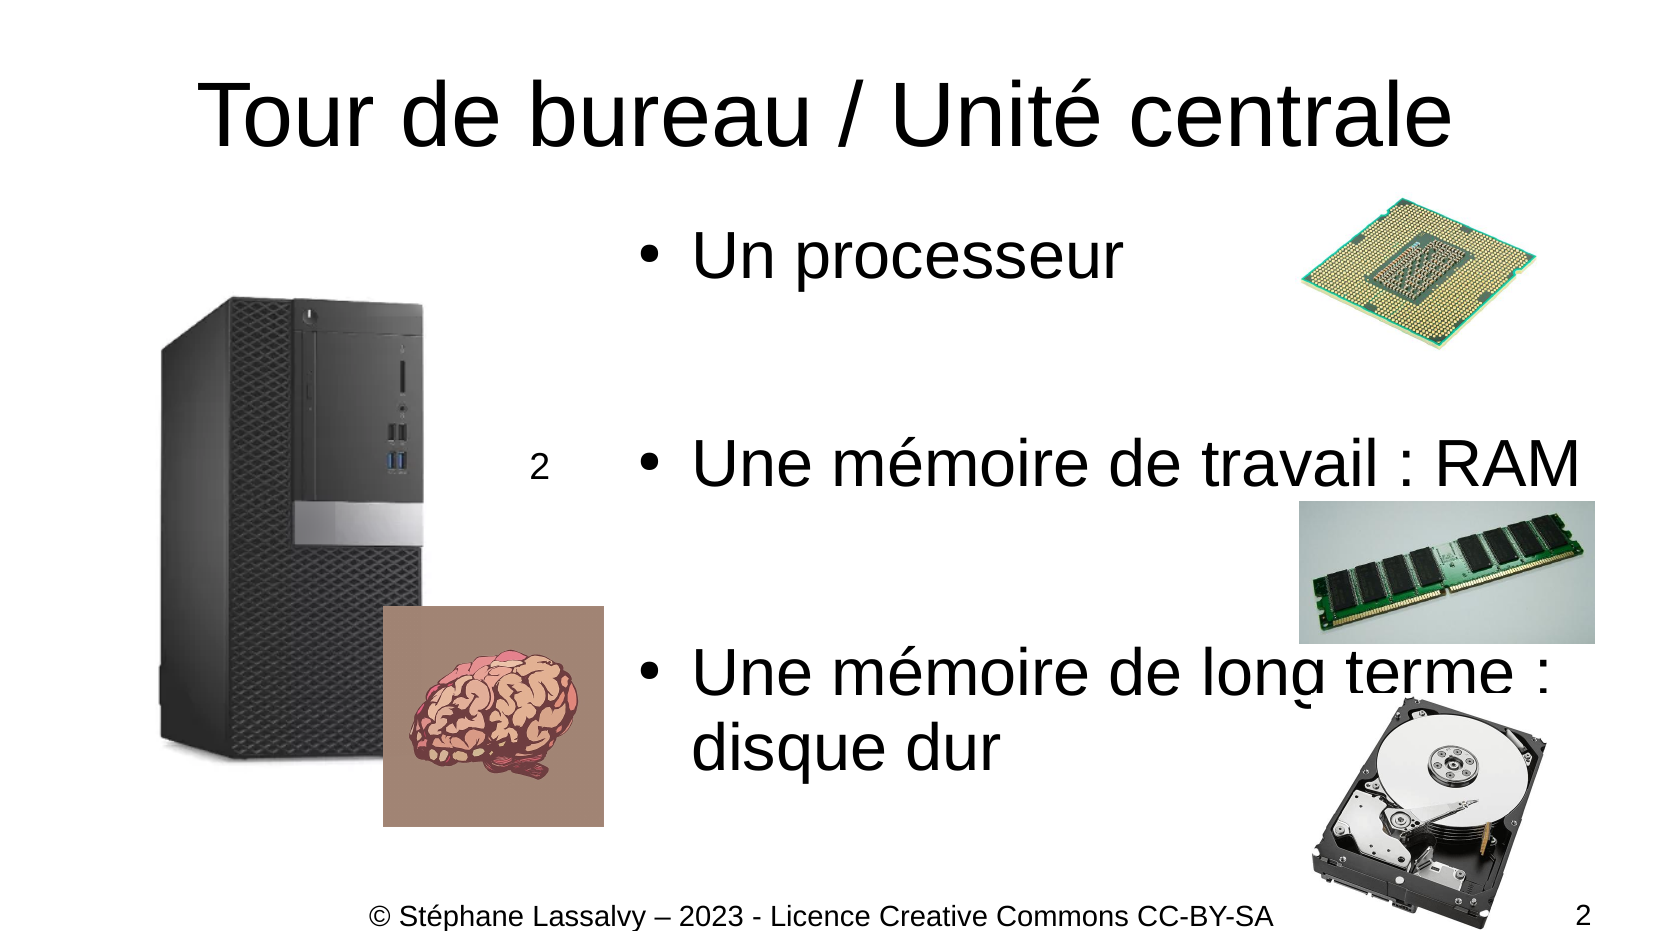

# Tour de bureau / Unité centrale
Un processeur
Une mémoire de travail : RAM
Une mémoire de long terme : disque dur
2
2
© Stéphane Lassalvy – 2023 - Licence Creative Commons CC-BY-SA